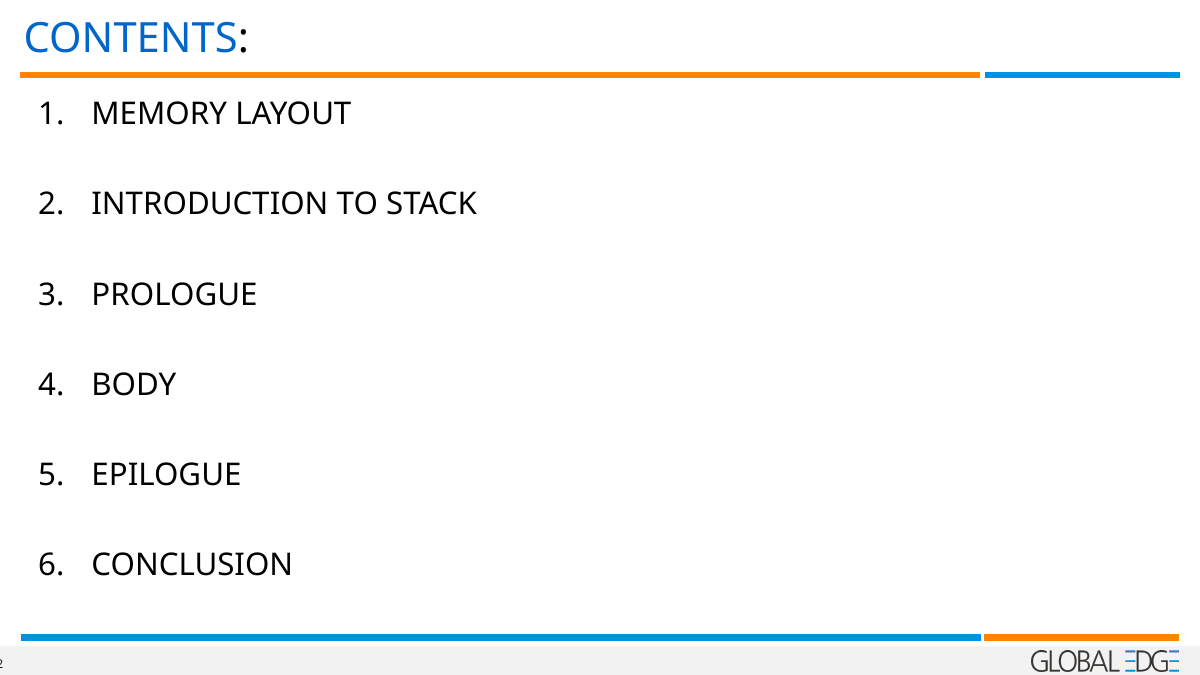

# CONTENTS:
MEMORY LAYOUT
INTRODUCTION TO STACK
PROLOGUE
BODY
EPILOGUE
CONCLUSION